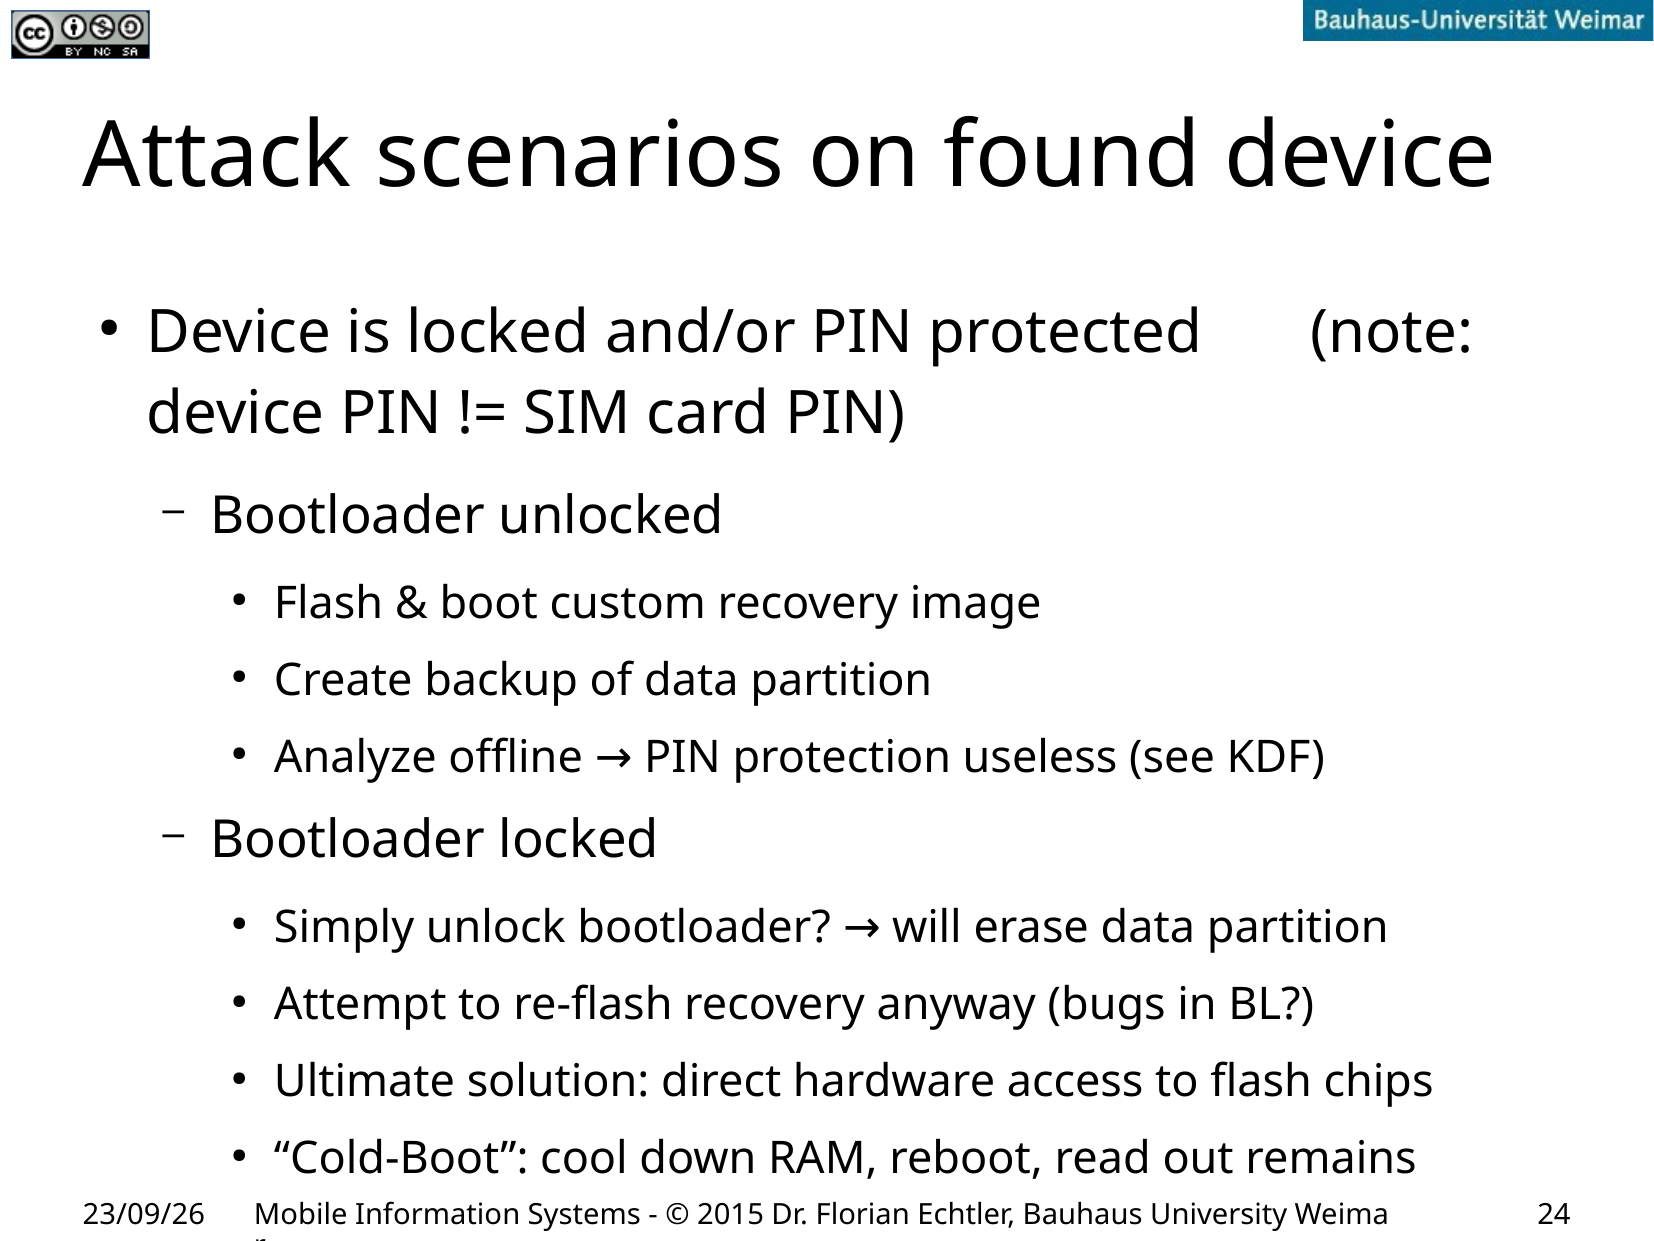

# Attack scenarios on found device
Device is locked and/or PIN protected (note: device PIN != SIM card PIN)
Bootloader unlocked
Flash & boot custom recovery image
Create backup of data partition
Analyze offline → PIN protection useless (see KDF)
Bootloader locked
Simply unlock bootloader? → will erase data partition
Attempt to re-flash recovery anyway (bugs in BL?)
Ultimate solution: direct hardware access to flash chips
“Cold-Boot”: cool down RAM, reboot, read out remains
Mobile Information Systems - © 2015 Dr. Florian Echtler, Bauhaus University Weimar
24